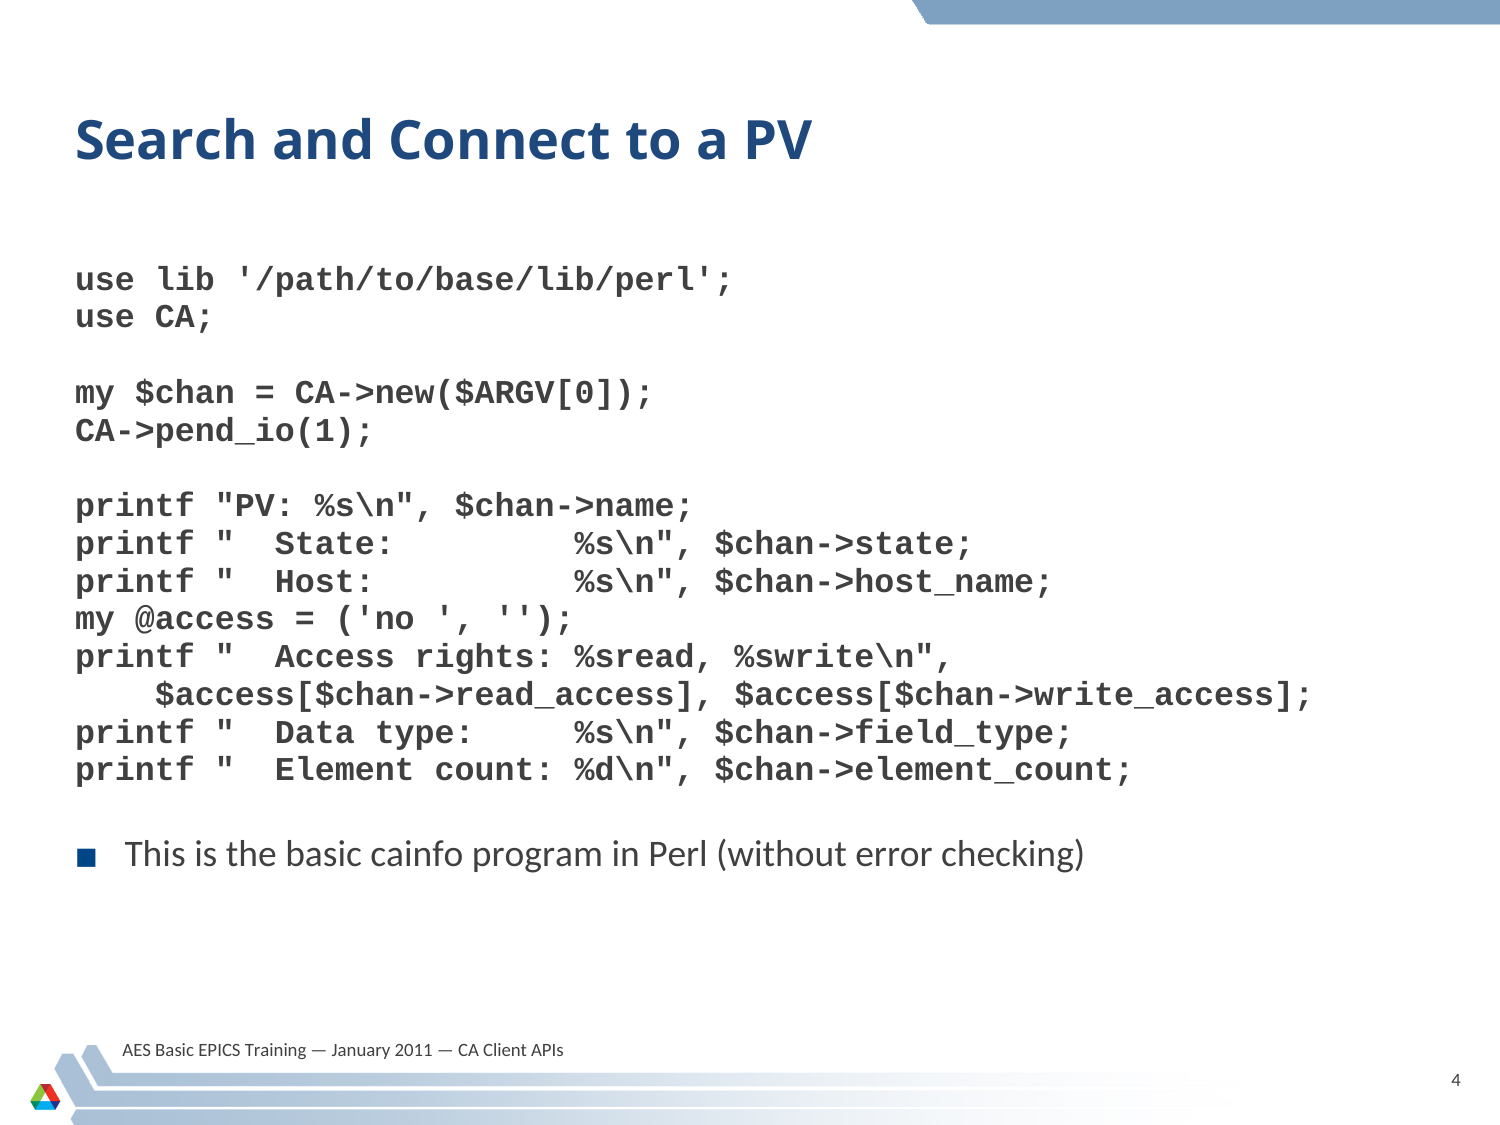

# Search and Connect to a PV
use lib '/path/to/base/lib/perl';
use CA;
my $chan = CA->new($ARGV[0]);
CA->pend_io(1);
printf "PV: %s\n", $chan->name;
printf " State: %s\n", $chan->state;
printf " Host: %s\n", $chan->host_name;
my @access = ('no ', '');
printf " Access rights: %sread, %swrite\n",
 $access[$chan->read_access], $access[$chan->write_access];
printf " Data type: %s\n", $chan->field_type;
printf " Element count: %d\n", $chan->element_count;
This is the basic cainfo program in Perl (without error checking)
AES Basic EPICS Training — January 2011 — CA Client APIs
4